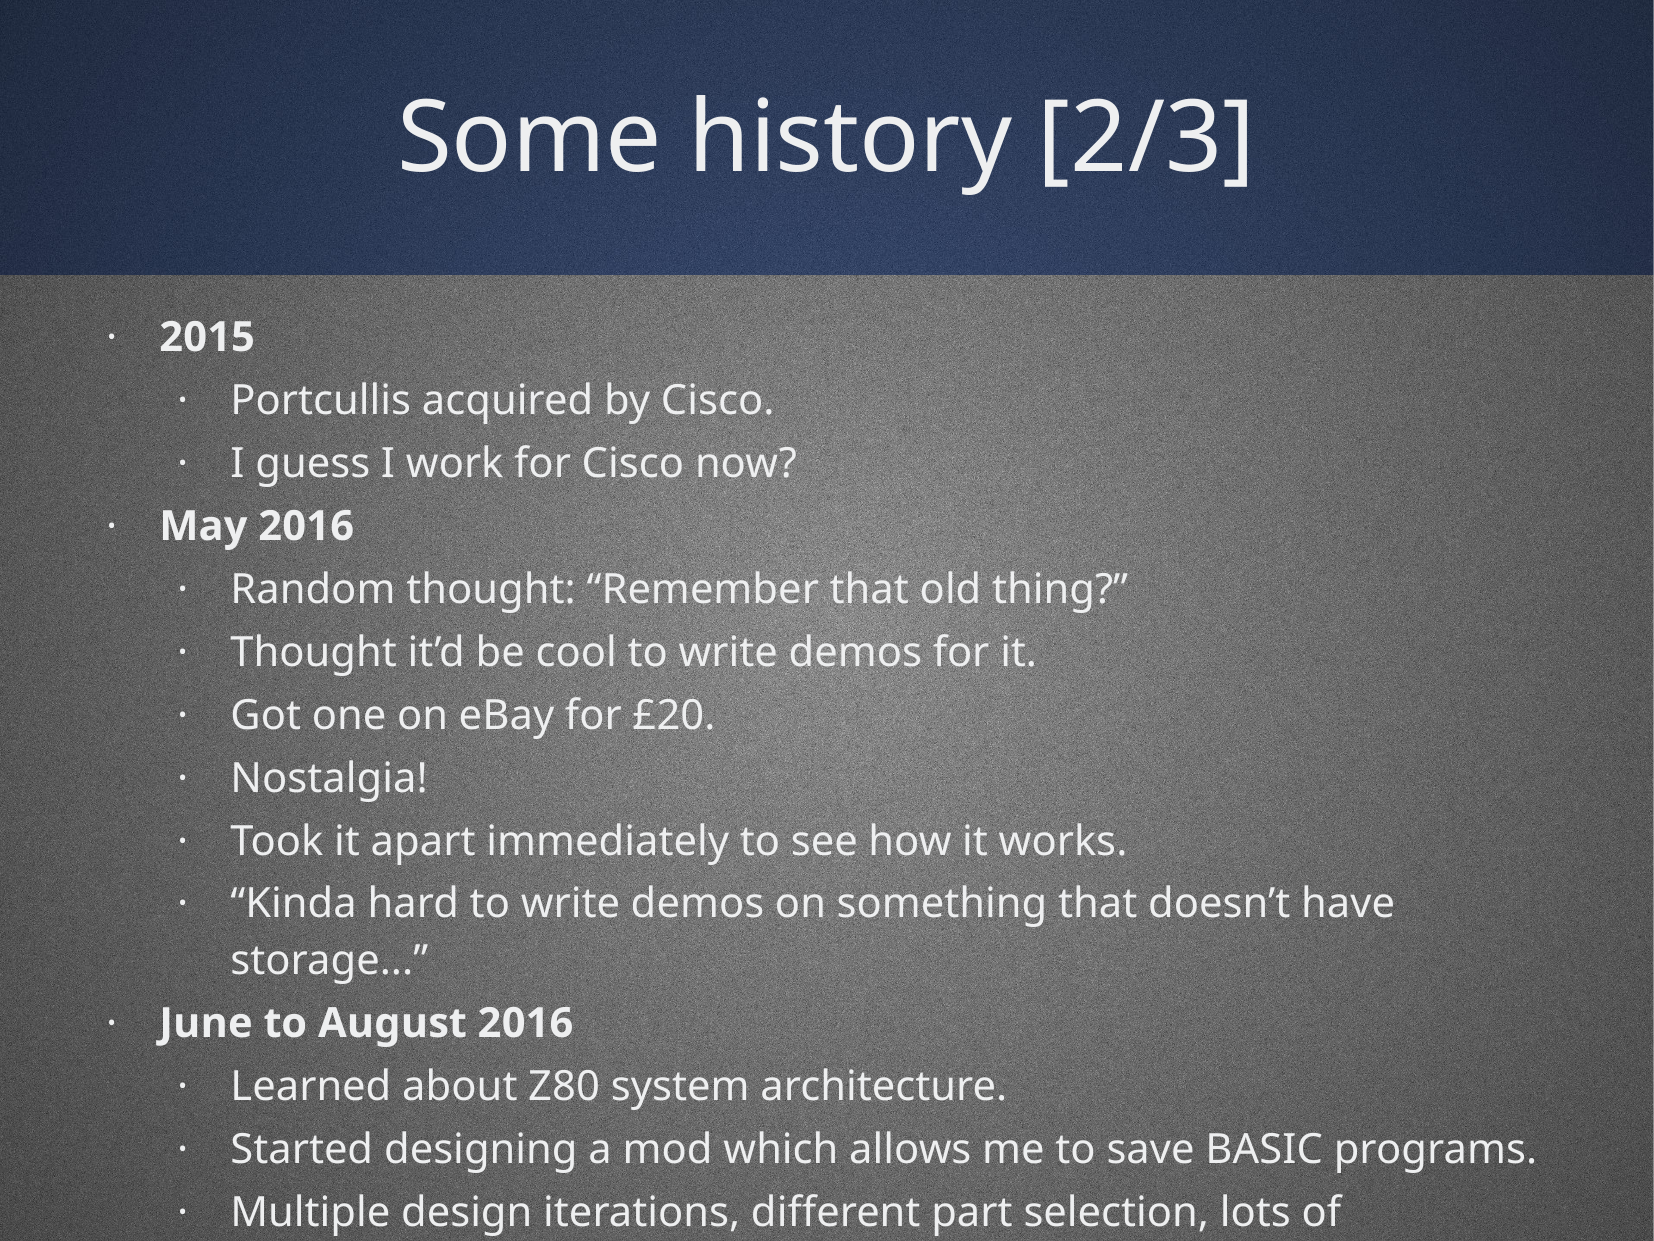

# Some history [2/3]
2015
Portcullis acquired by Cisco.
I guess I work for Cisco now?
May 2016
Random thought: “Remember that old thing?”
Thought it’d be cool to write demos for it.
Got one on eBay for £20.
Nostalgia!
Took it apart immediately to see how it works.
“Kinda hard to write demos on something that doesn’t have storage...”
June to August 2016
Learned about Z80 system architecture.
Started designing a mod which allows me to save BASIC programs.
Multiple design iterations, different part selection, lots of headaches.
Finalised design, got boards made.
Life stuff = delays.